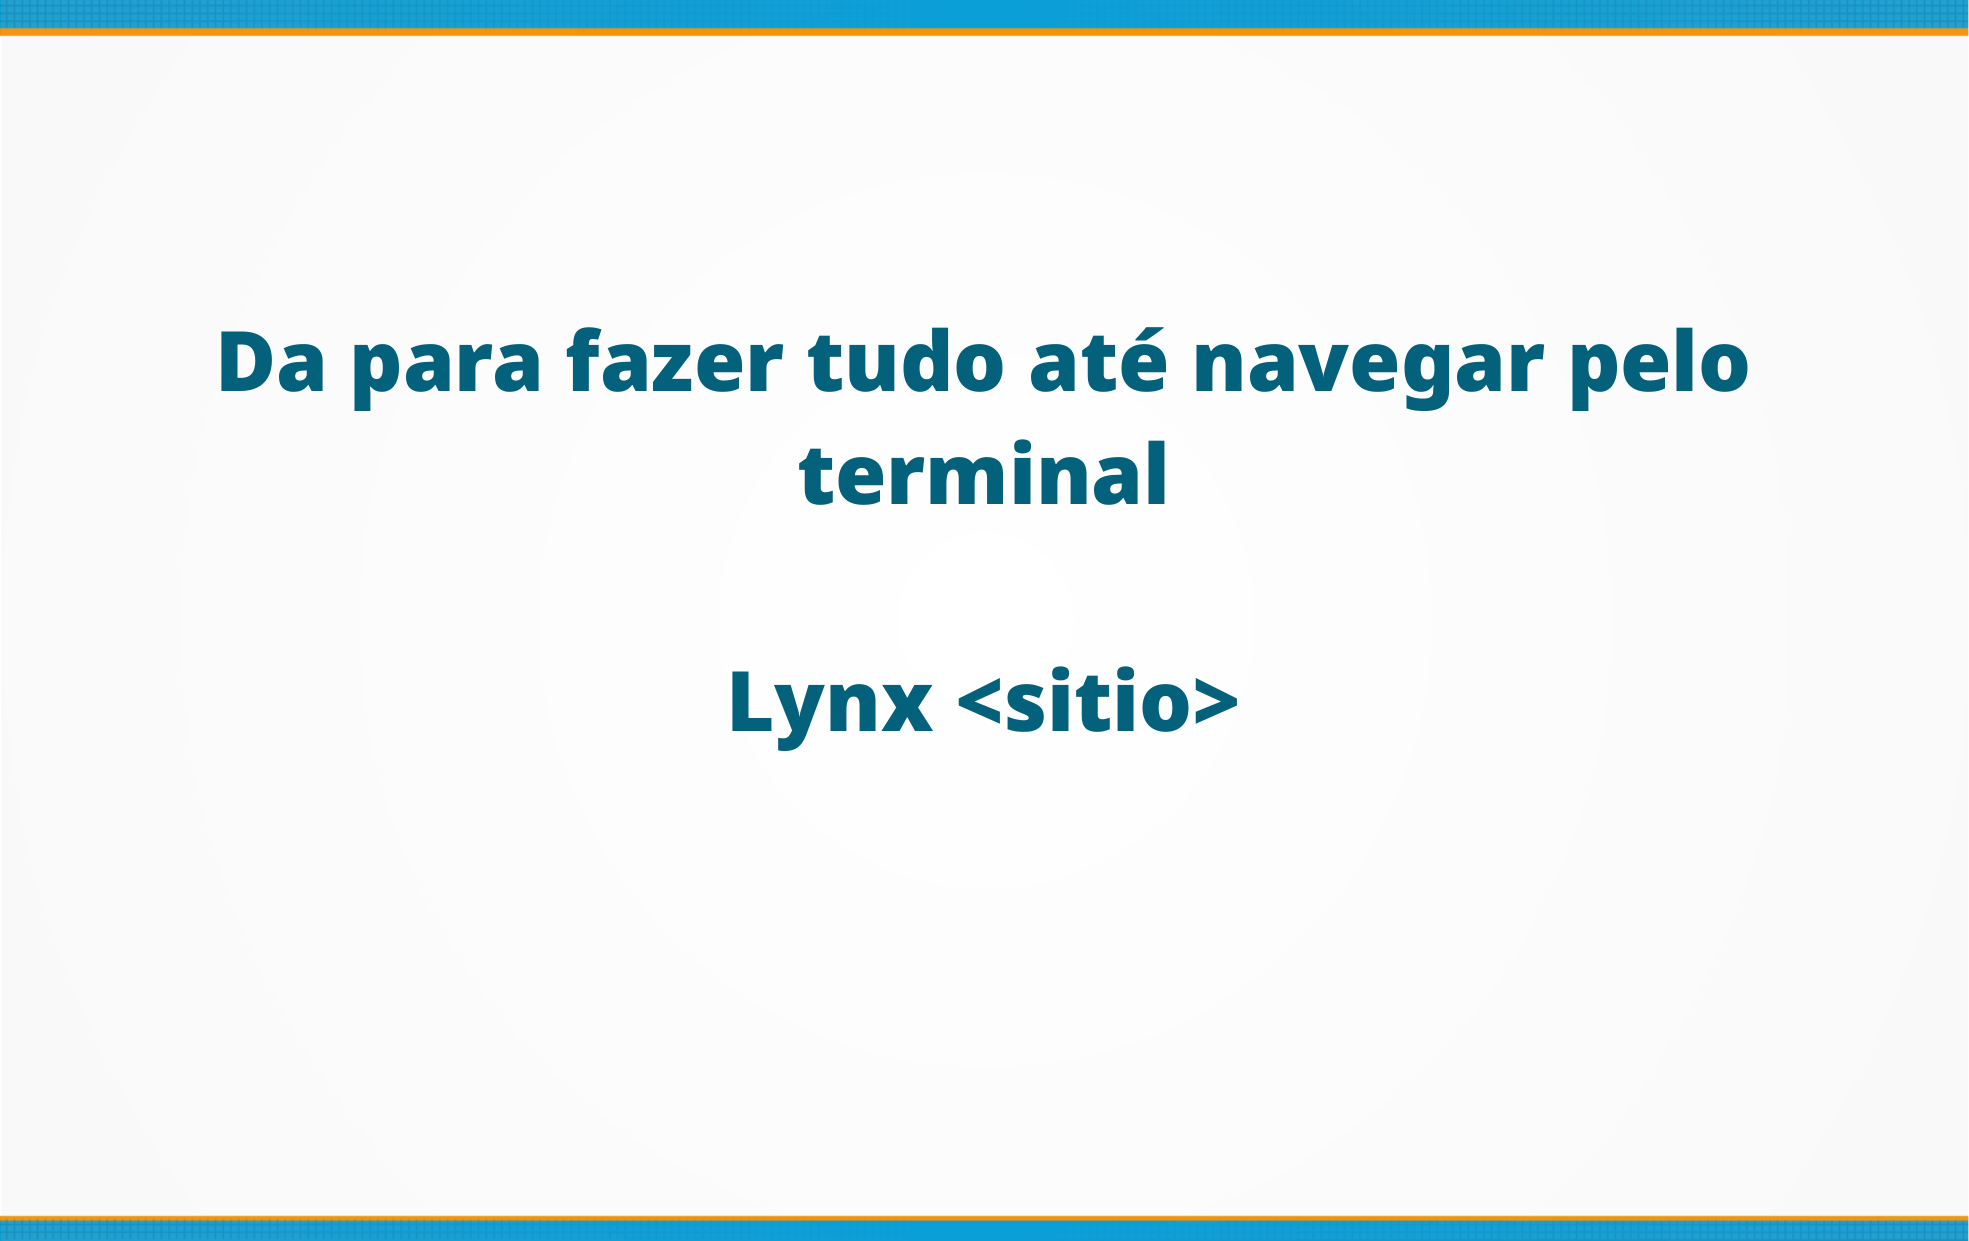

# Da para fazer tudo até navegar pelo terminal
Lynx <sitio>